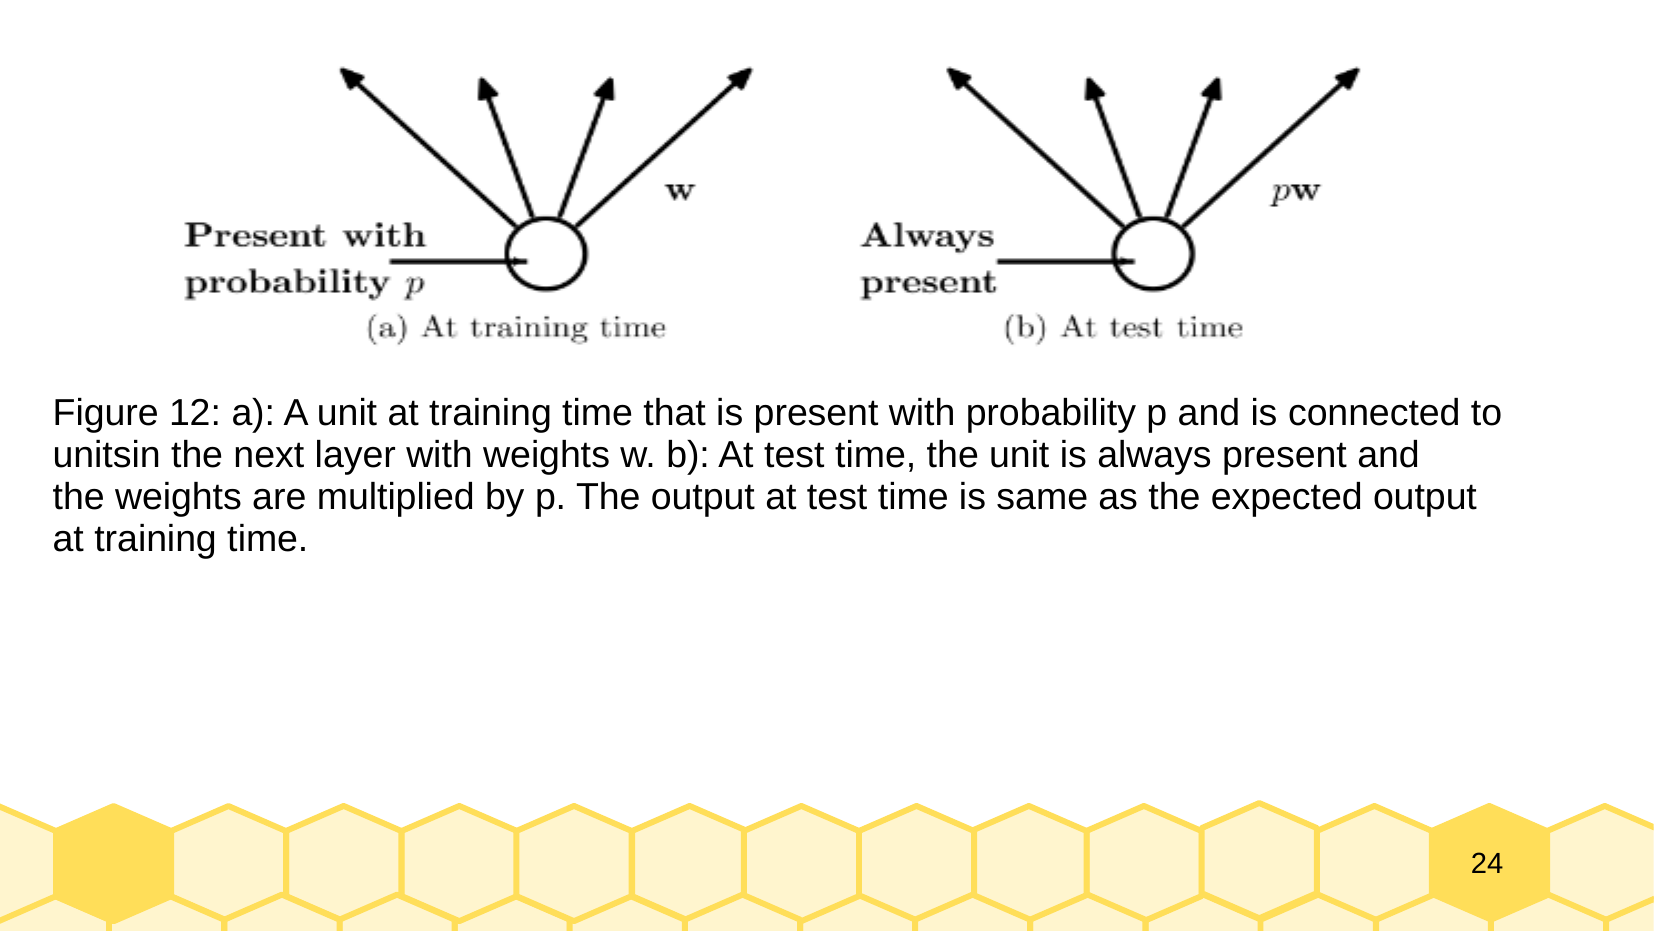

Figure 12: a): A unit at training time that is present with probability p and is connected to unitsin the next layer with weights w. b): At test time, the unit is always present and
the weights are multiplied by p. The output at test time is same as the expected output
at training time.